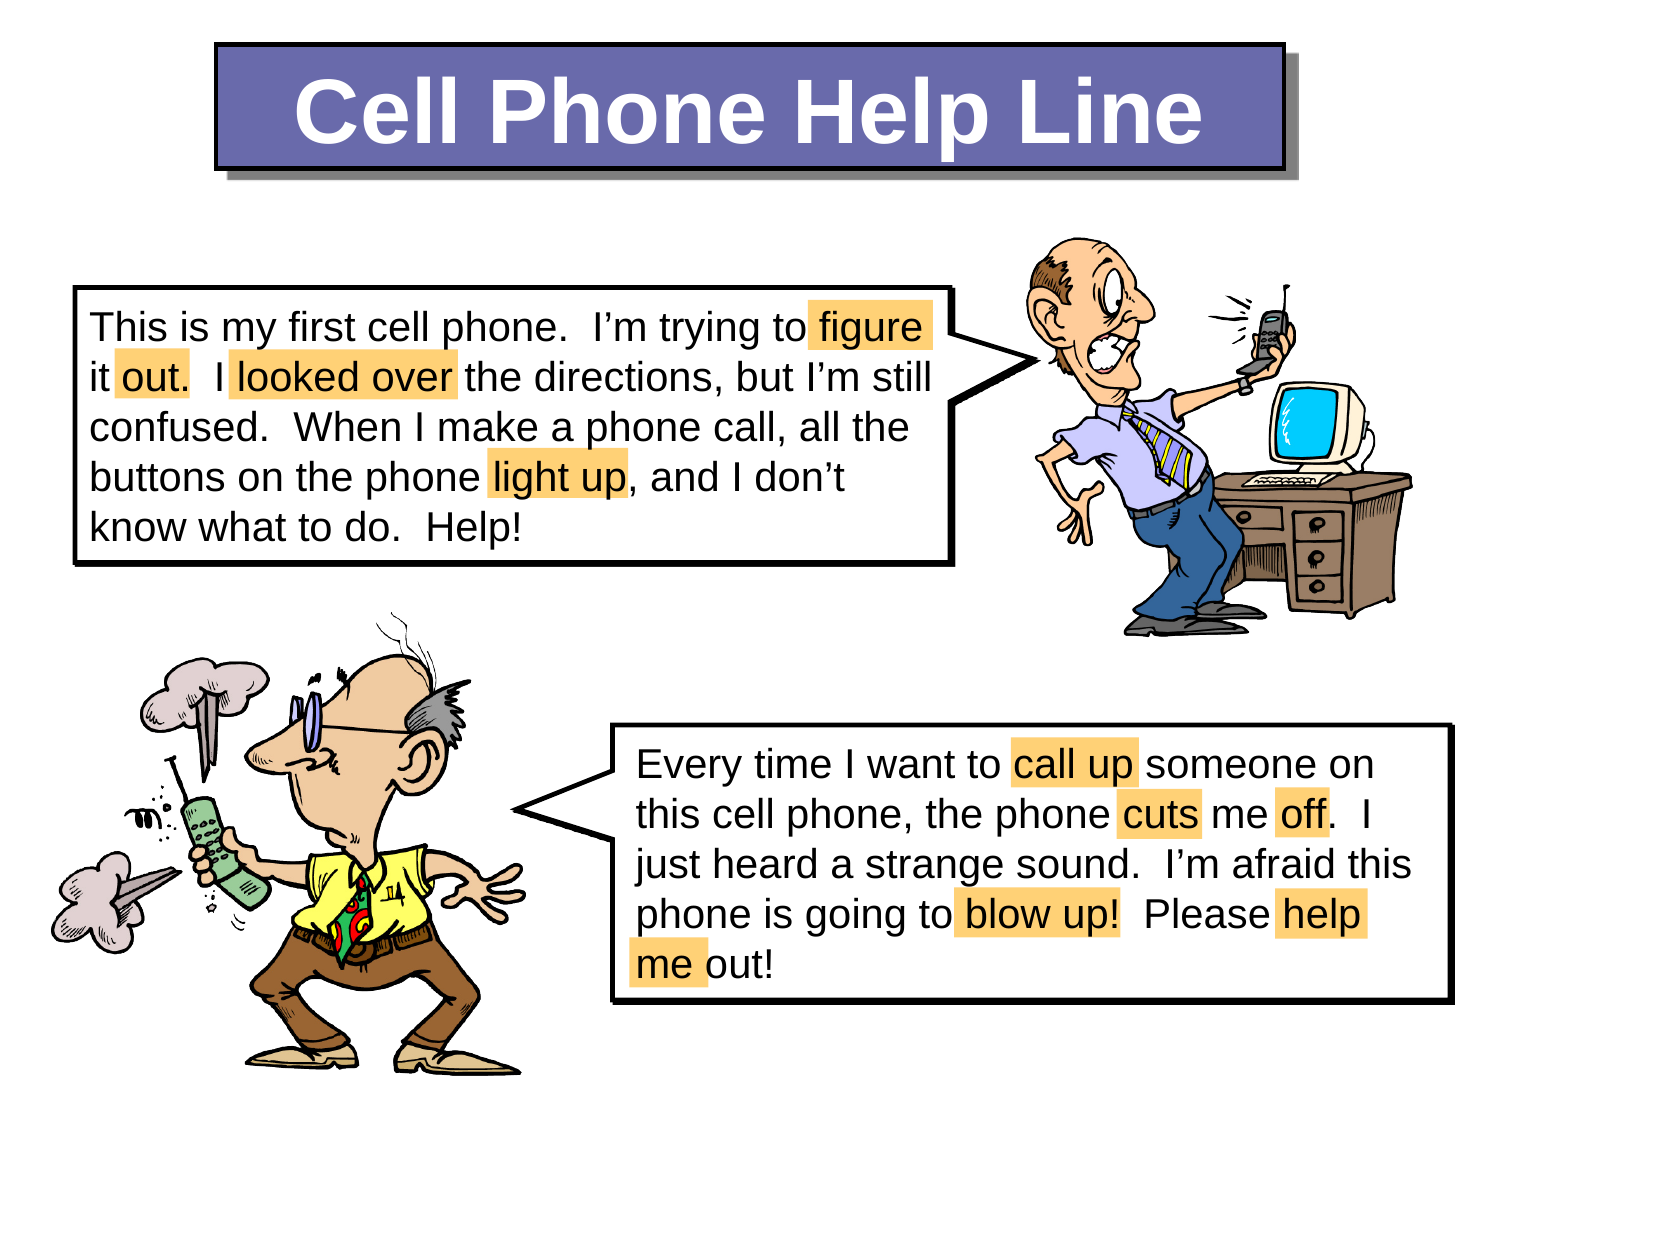

# Cell Phone Help Line
This is my first cell phone. I’m trying to figure it out. I looked over the directions, but I’m still confused. When I make a phone call, all the buttons on the phone light up, and I don’t know what to do. Help!
Every time I want to call up someone on this cell phone, the phone cuts me off. I just heard a strange sound. I’m afraid this phone is going to blow up! Please help me out!